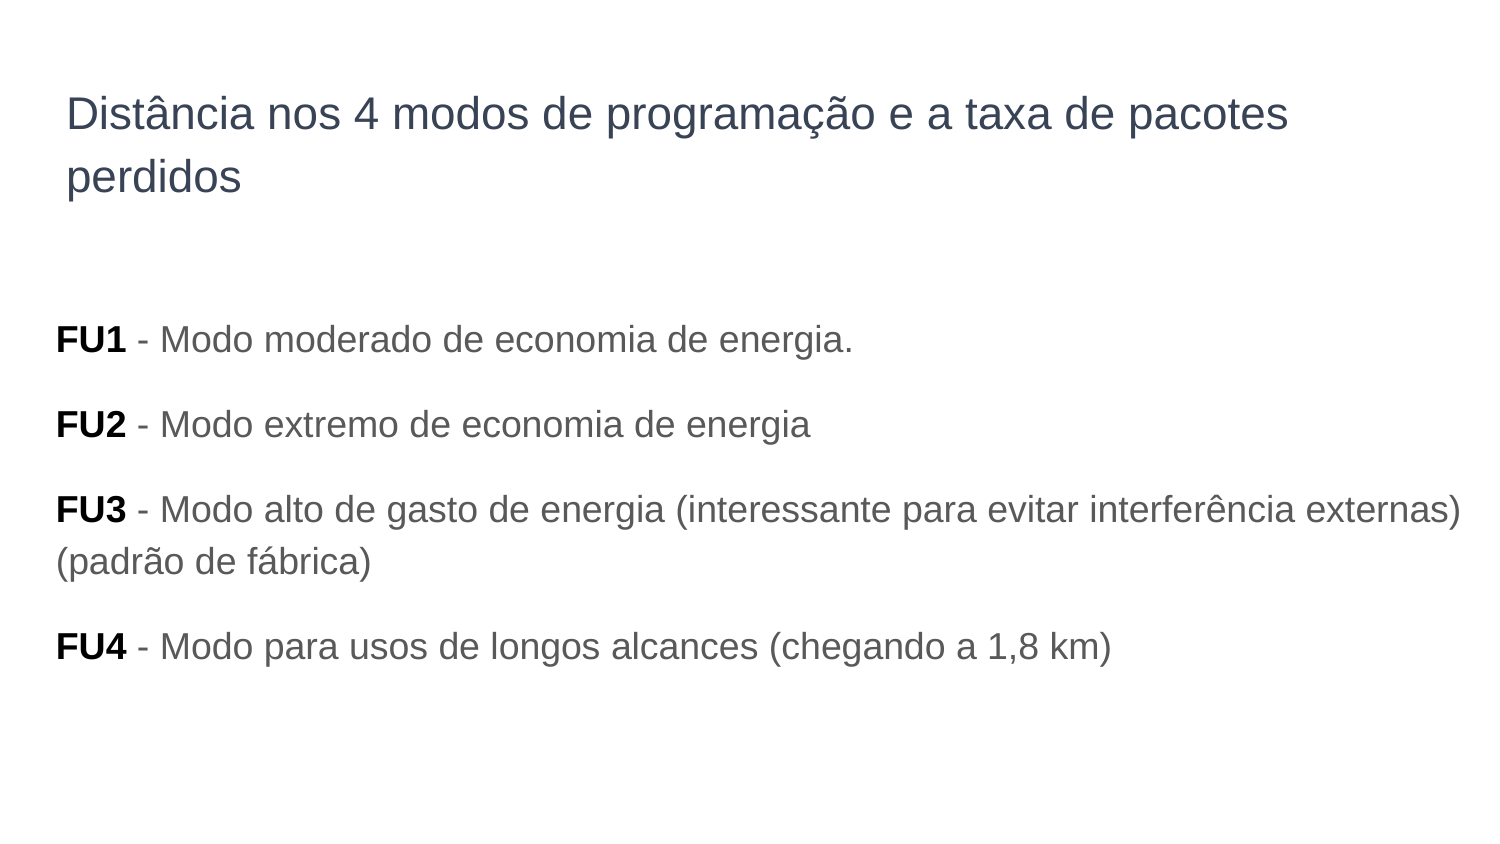

# Distância nos 4 modos de programação e a taxa de pacotes perdidos
FU1 - Modo moderado de economia de energia.
FU2 - Modo extremo de economia de energia
FU3 - Modo alto de gasto de energia (interessante para evitar interferência externas) (padrão de fábrica)
FU4 - Modo para usos de longos alcances (chegando a 1,8 km)